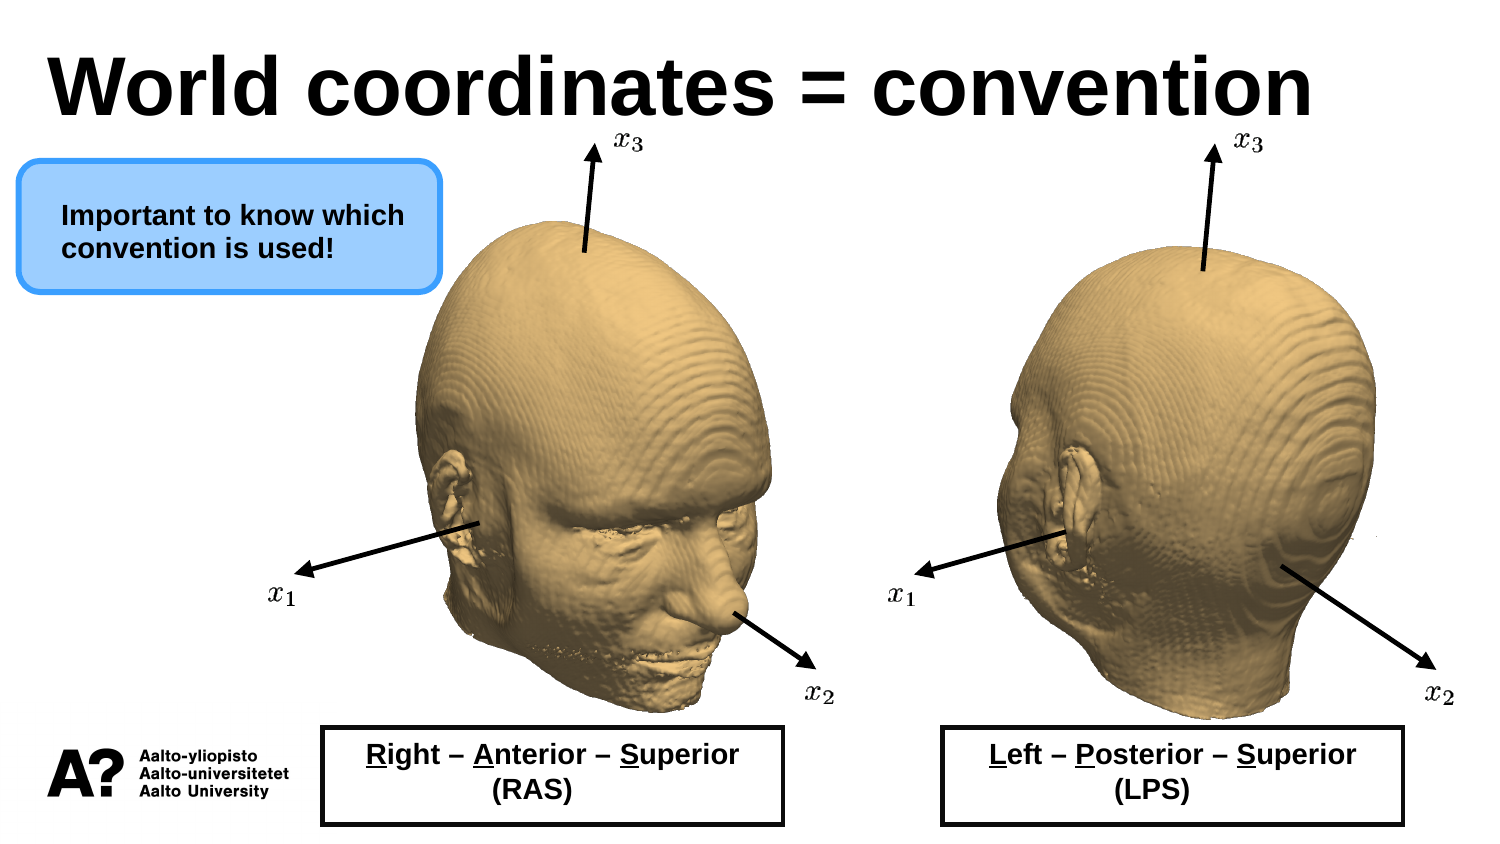

# World coordinates = convention
Important to know which convention is used!
Right – Anterior – Superior (RAS)
Left – Posterior – Superior (LPS)